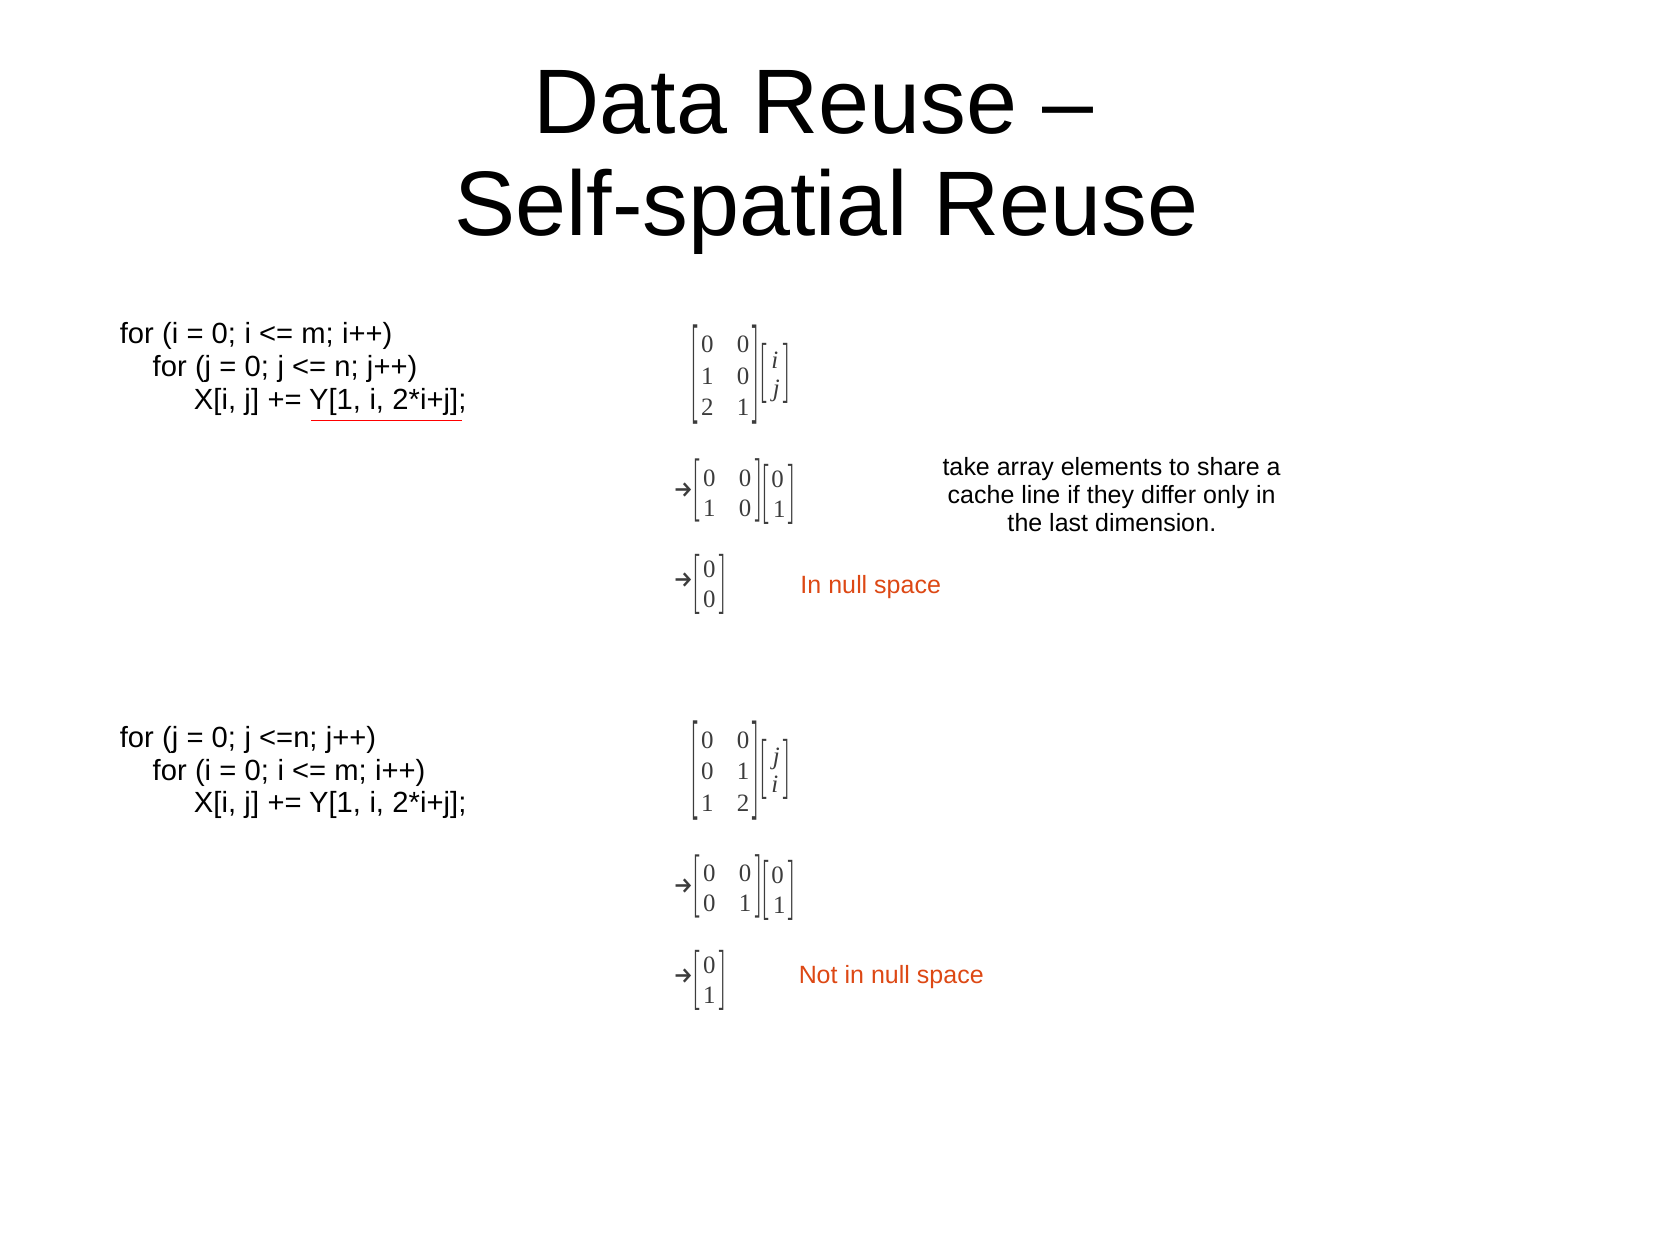

# Data Reuse – Self-spatial Reuse
for (i = 0; i <= m; i++)
 for (j = 0; j <= n; j++)
 X[i, j] += Y[1, i, 2*i+j];
take array elements to share a cache line if they differ only in the last dimension.
In null space
for (j = 0; j <=n; j++)
 for (i = 0; i <= m; i++)
 X[i, j] += Y[1, i, 2*i+j];
Not in null space